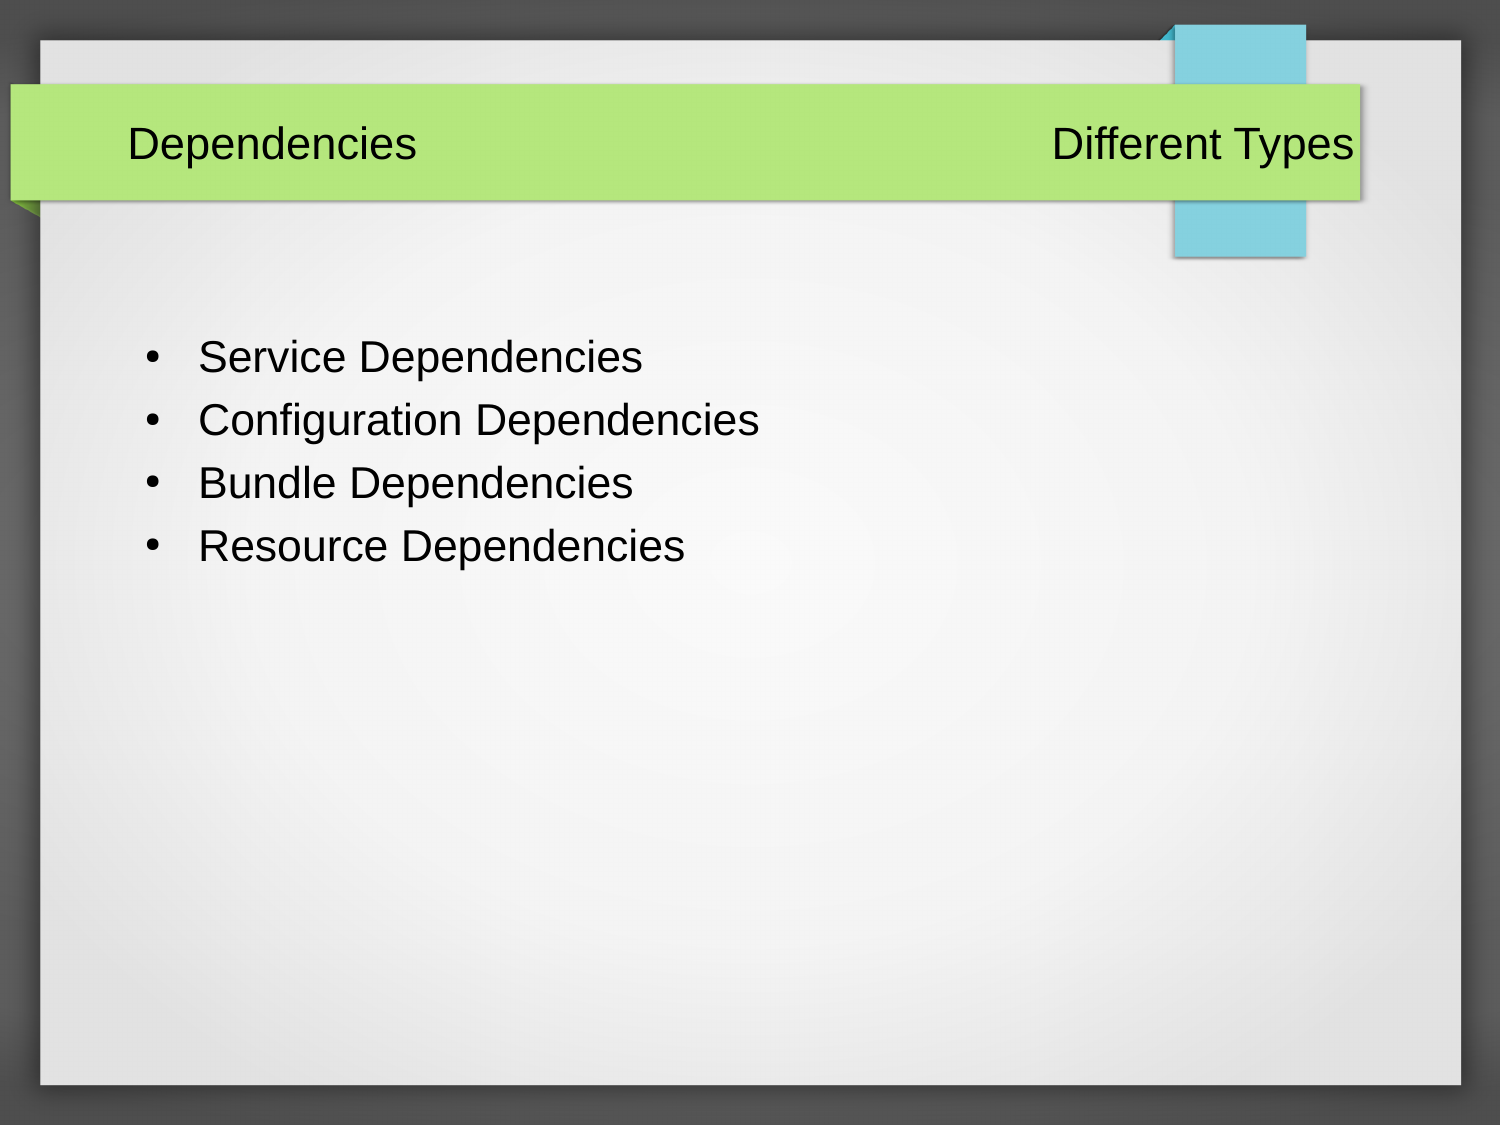

# Dependencies		 Different Types
Service Dependencies
Configuration Dependencies
Bundle Dependencies
Resource Dependencies